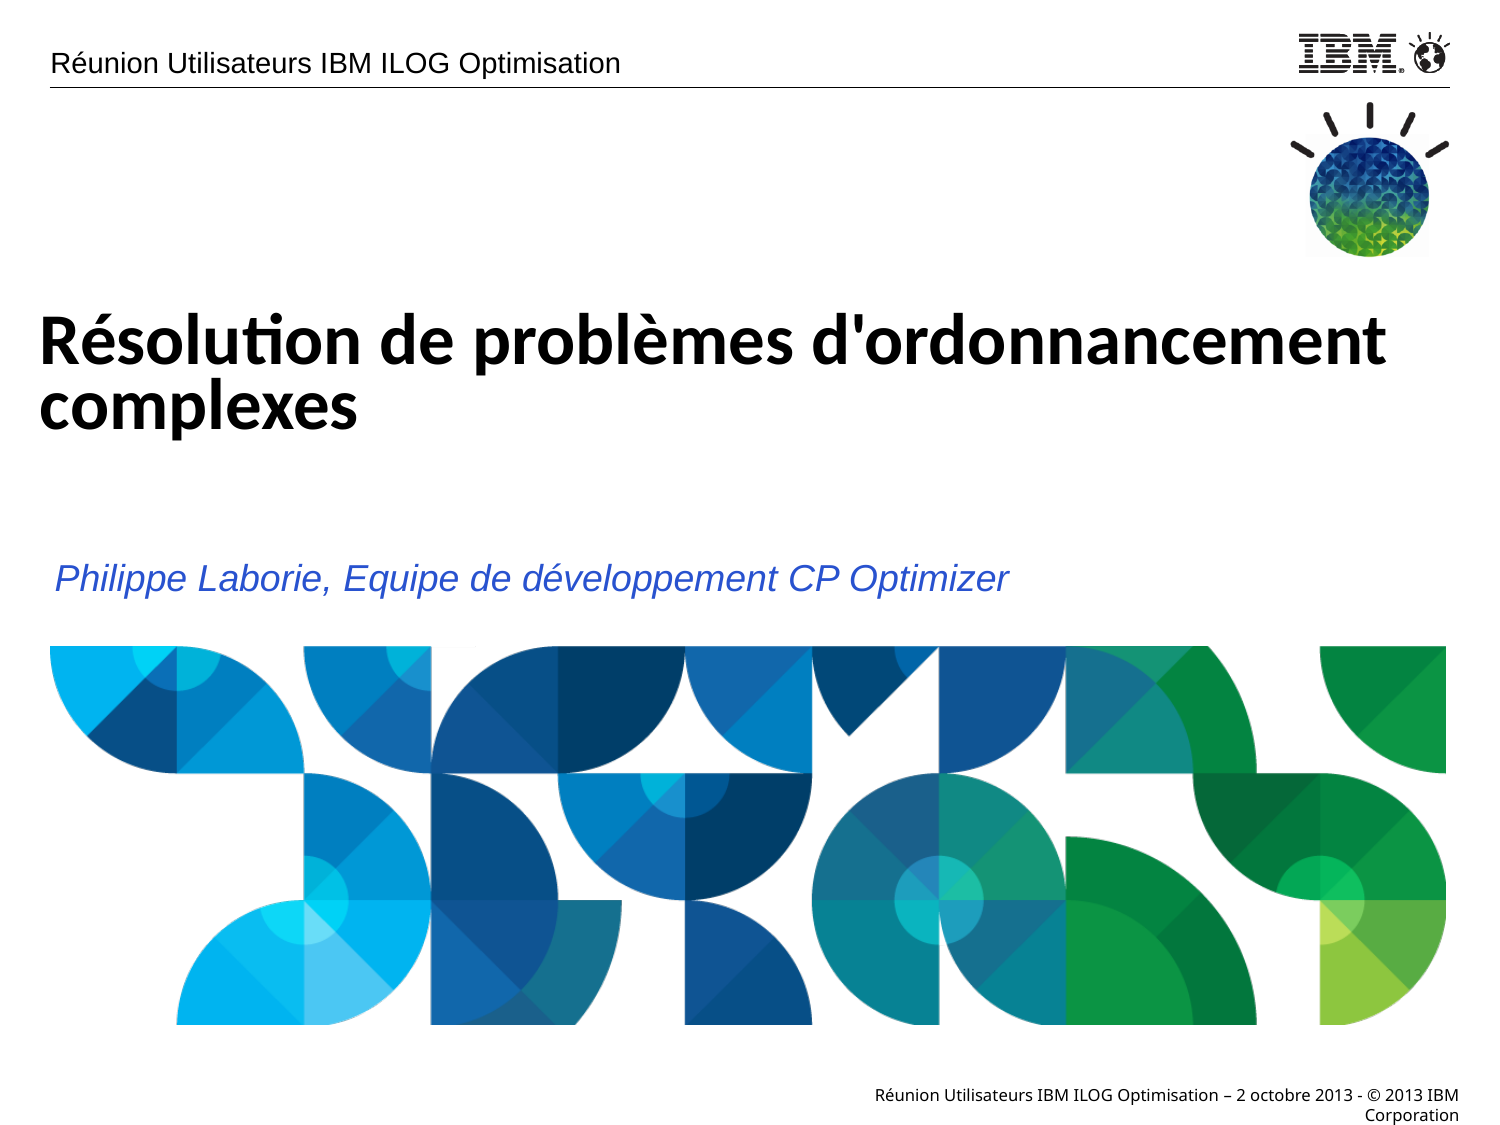

Résolution de problèmes d'ordonnancement complexes
Philippe Laborie, Equipe de développement CP Optimizer